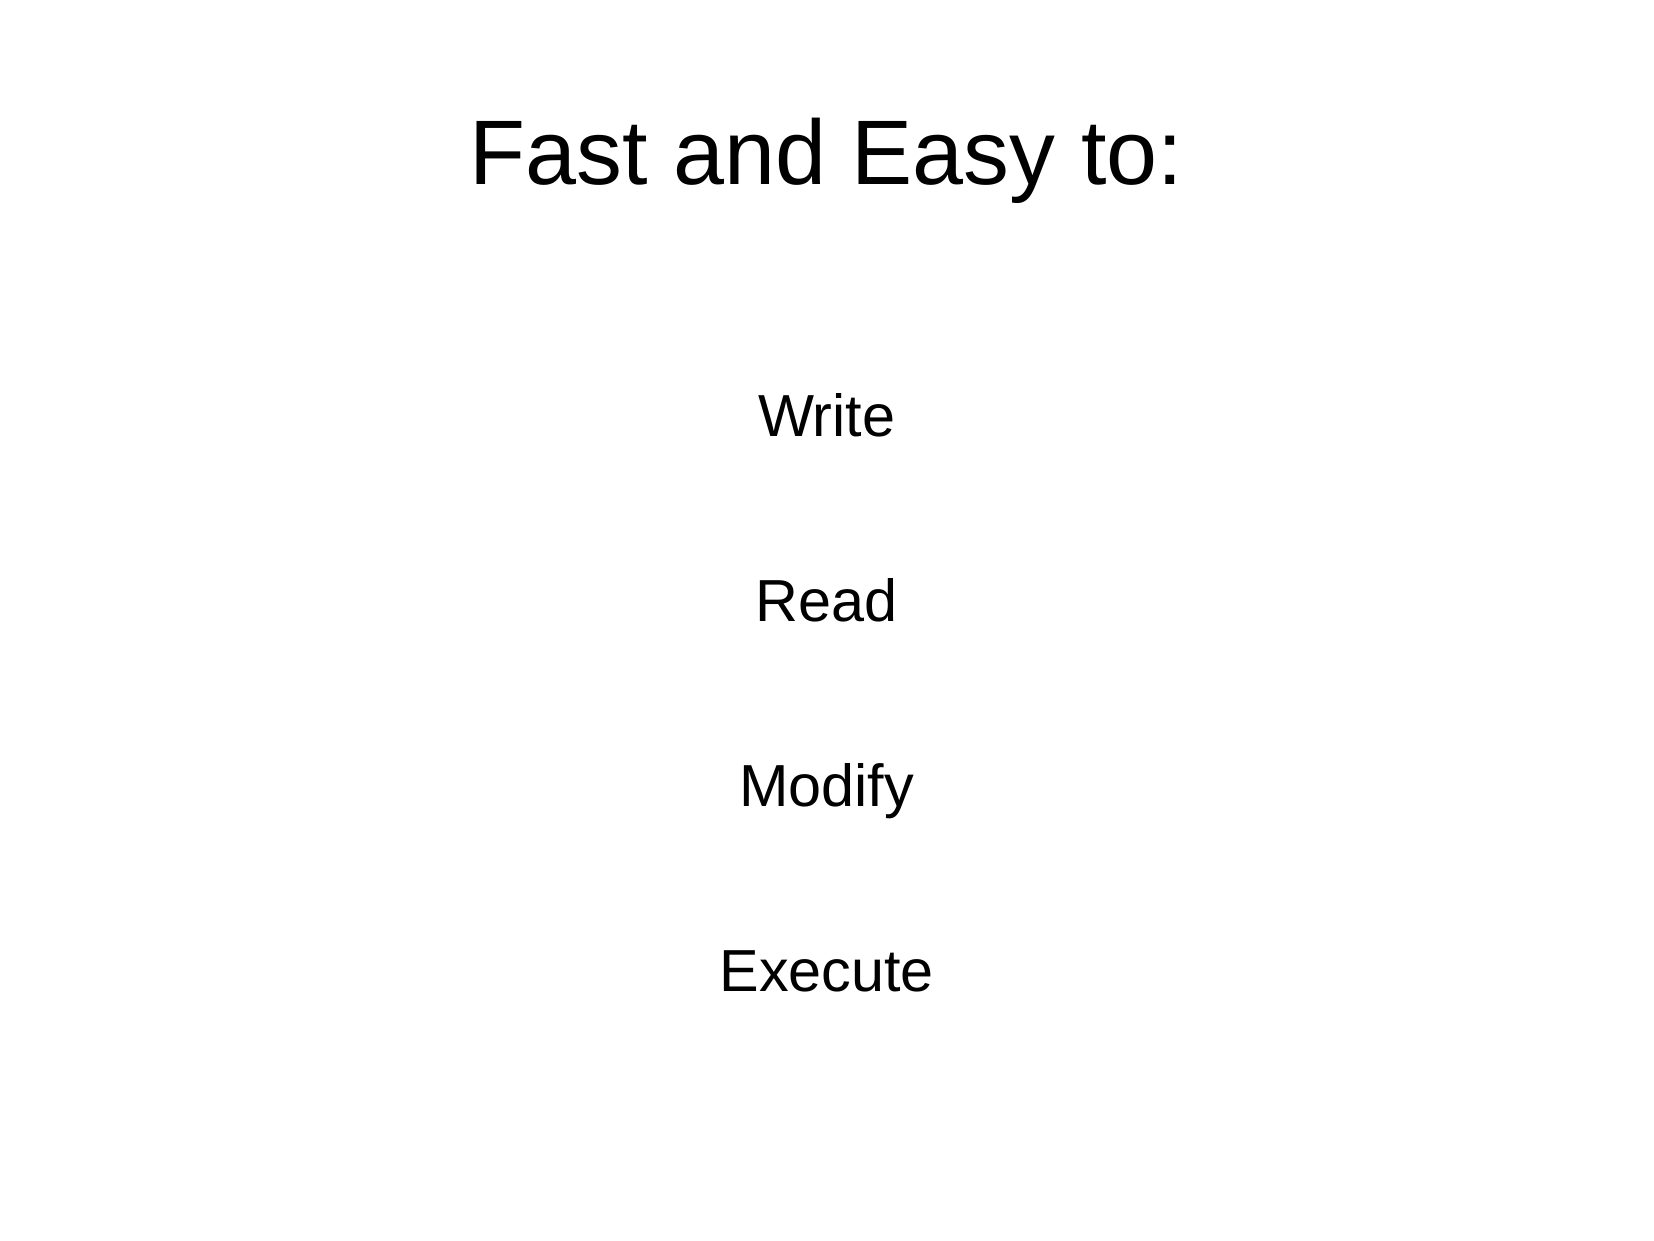

# Fast and Easy to:
Write
Read
Modify
Execute